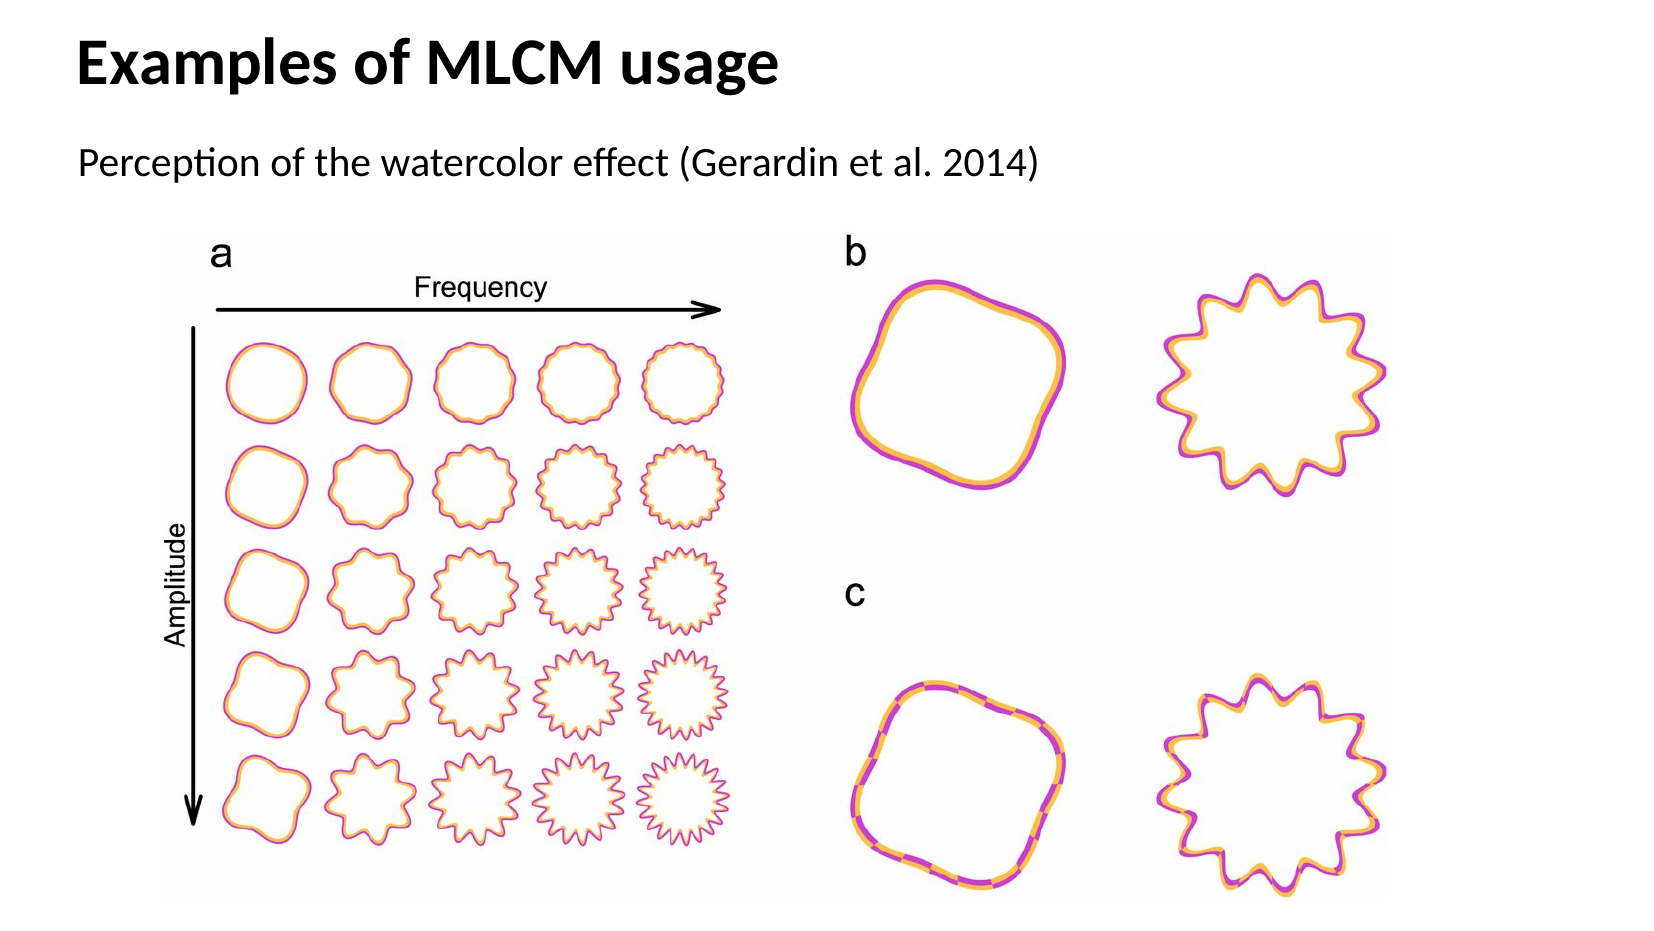

# Examples of MLCM usage
Perception of the watercolor effect (Gerardin et al. 2014)